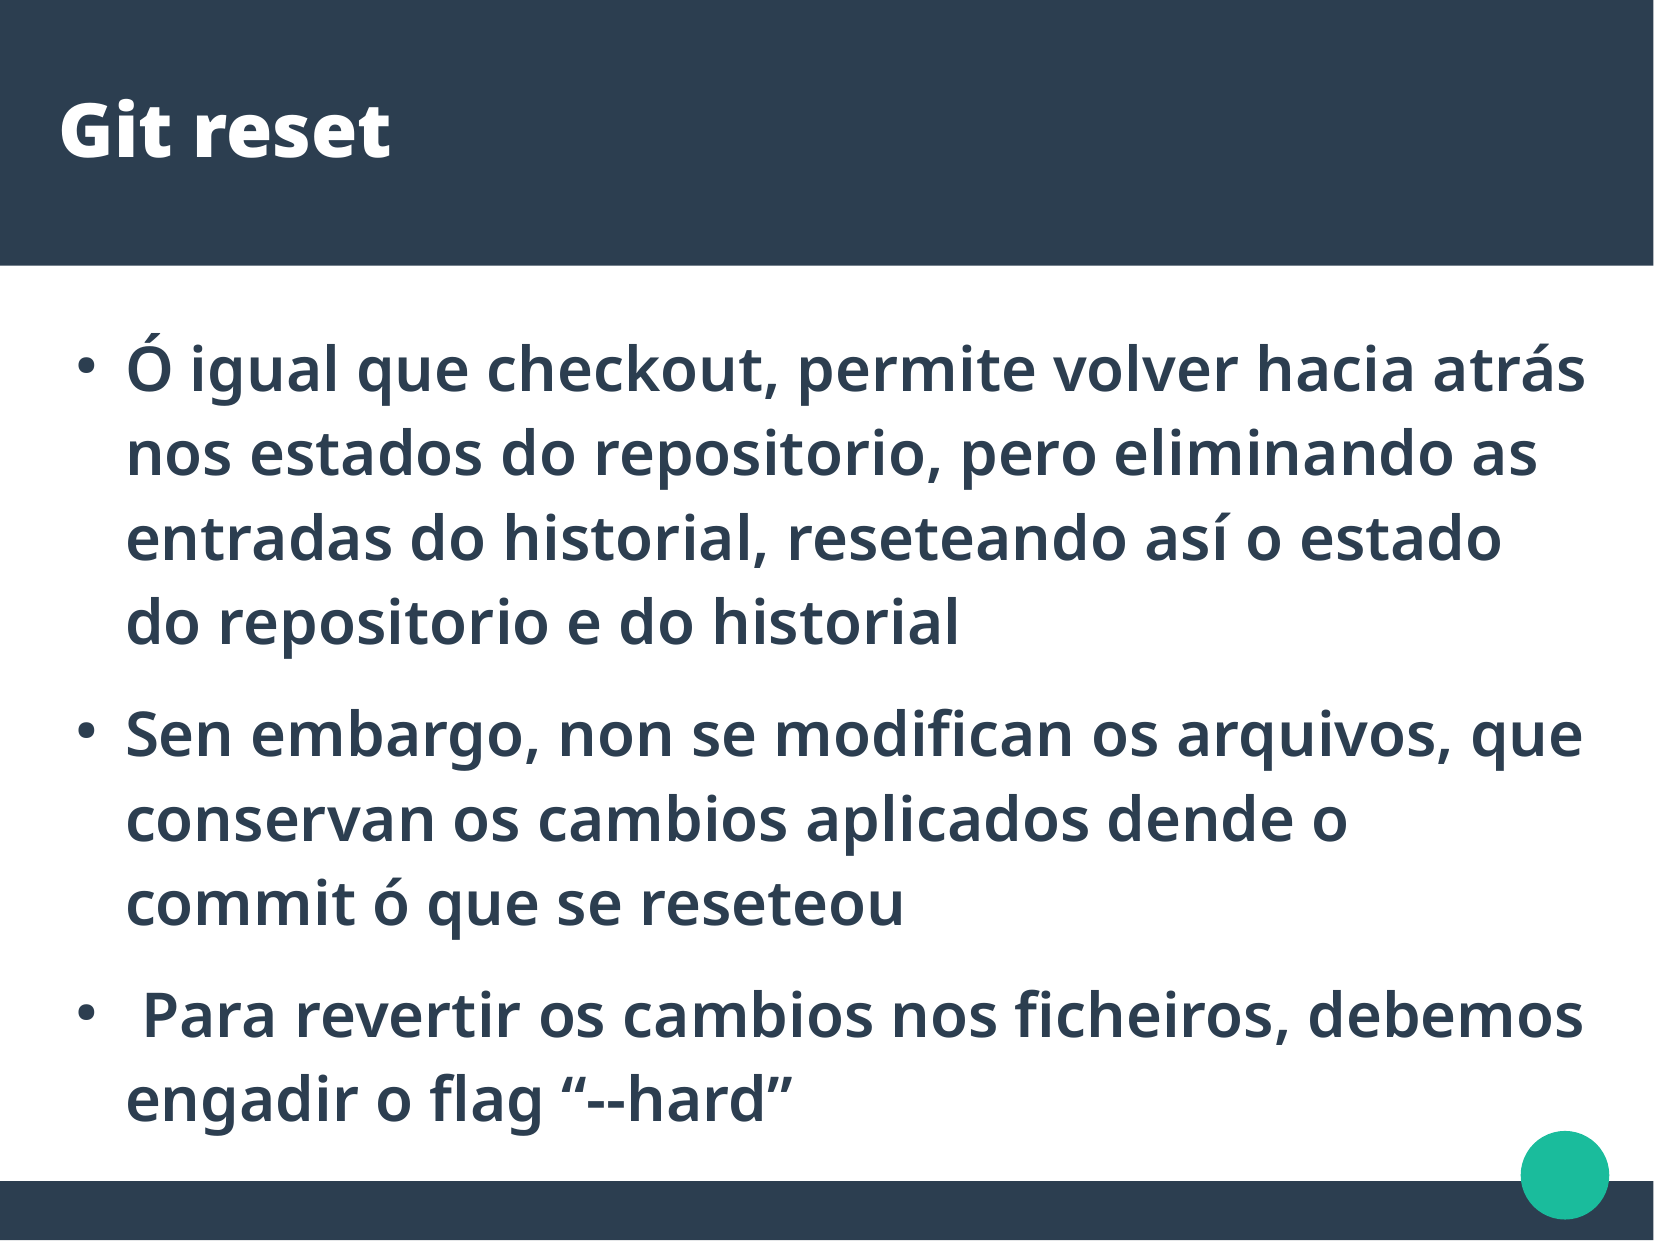

# Git reset
Ó igual que checkout, permite volver hacia atrás nos estados do repositorio, pero eliminando as entradas do historial, reseteando así o estado do repositorio e do historial
Sen embargo, non se modifican os arquivos, que conservan os cambios aplicados dende o commit ó que se reseteou
 Para revertir os cambios nos ficheiros, debemos engadir o flag “--hard”